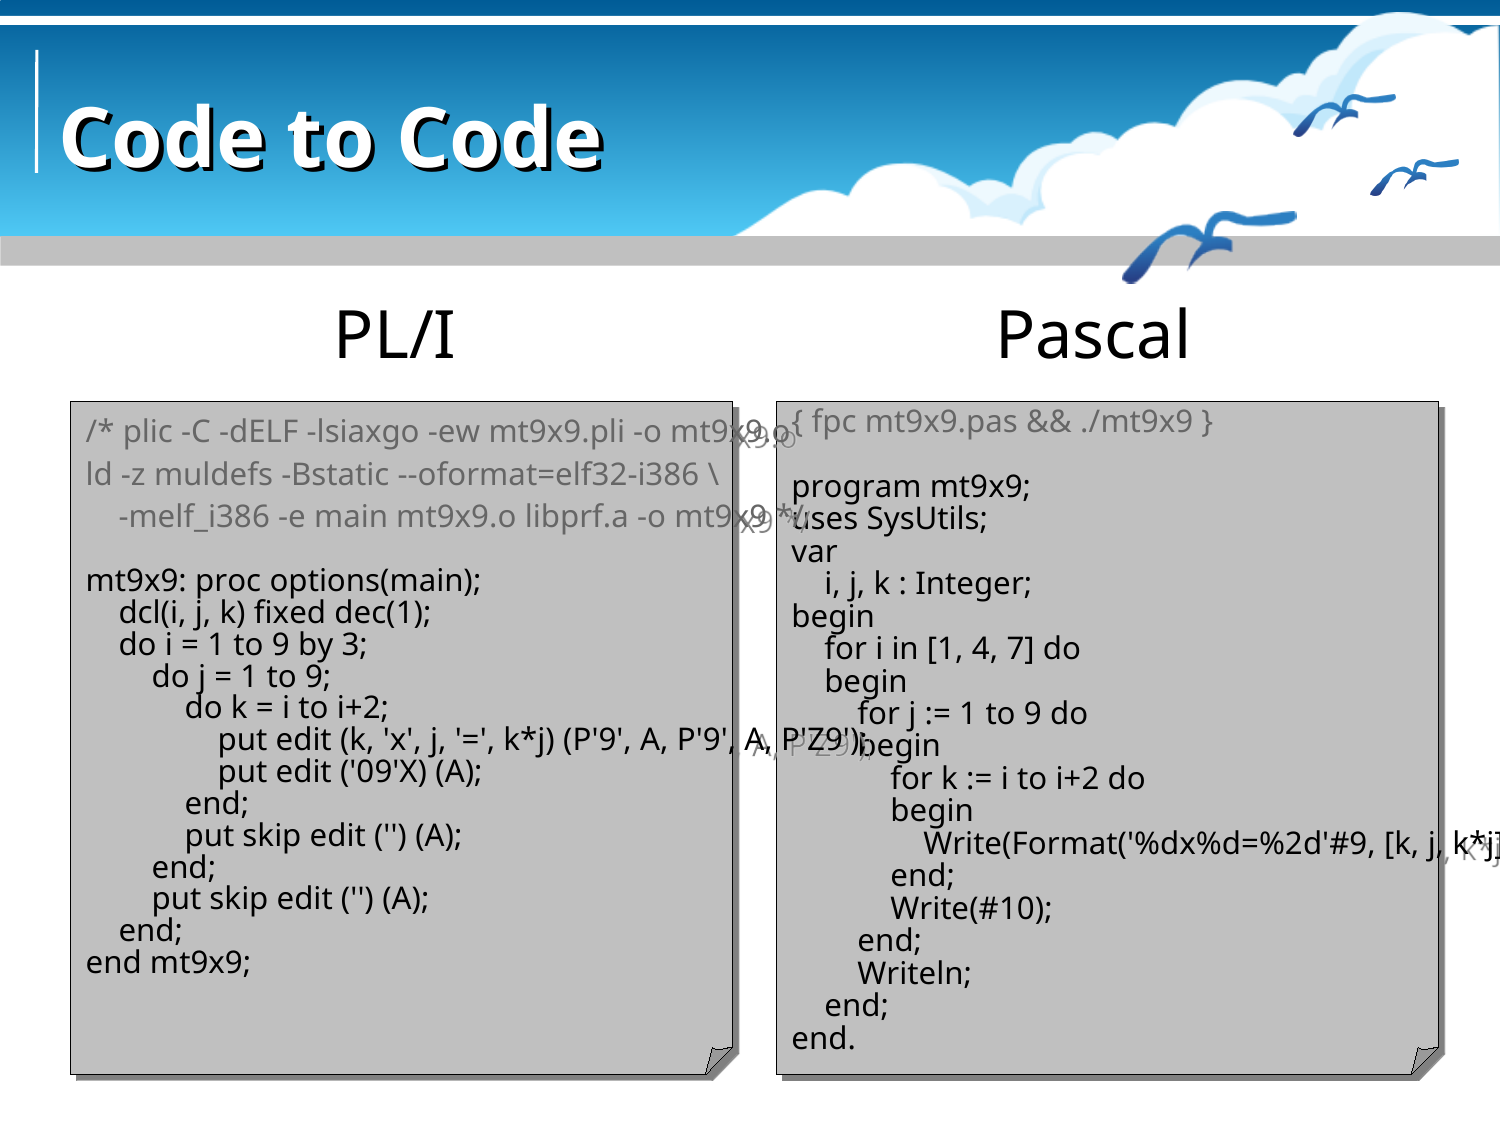

# Code to Code
PL/I
Pascal
/* plic -C -dELF -lsiaxgo -ew mt9x9.pli -o mt9x9.o
ld -z muldefs -Bstatic --oformat=elf32-i386 \
 -melf_i386 -e main mt9x9.o libprf.a -o mt9x9 */
mt9x9: proc options(main);
 dcl(i, j, k) fixed dec(1);
 do i = 1 to 9 by 3;
 do j = 1 to 9;
 do k = i to i+2;
 put edit (k, 'x', j, '=', k*j) (P'9', A, P'9', A, P'Z9');
 put edit ('09'X) (A);
 end;
 put skip edit ('') (A);
 end;
 put skip edit ('') (A);
 end;
end mt9x9;
{ fpc mt9x9.pas && ./mt9x9 }
program mt9x9;
uses SysUtils;
var
 i, j, k : Integer;
begin
 for i in [1, 4, 7] do
 begin
 for j := 1 to 9 do
 begin
 for k := i to i+2 do
 begin
 Write(Format('%dx%d=%2d'#9, [k, j, k*j]));
 end;
 Write(#10);
 end;
 Writeln;
 end;
end.